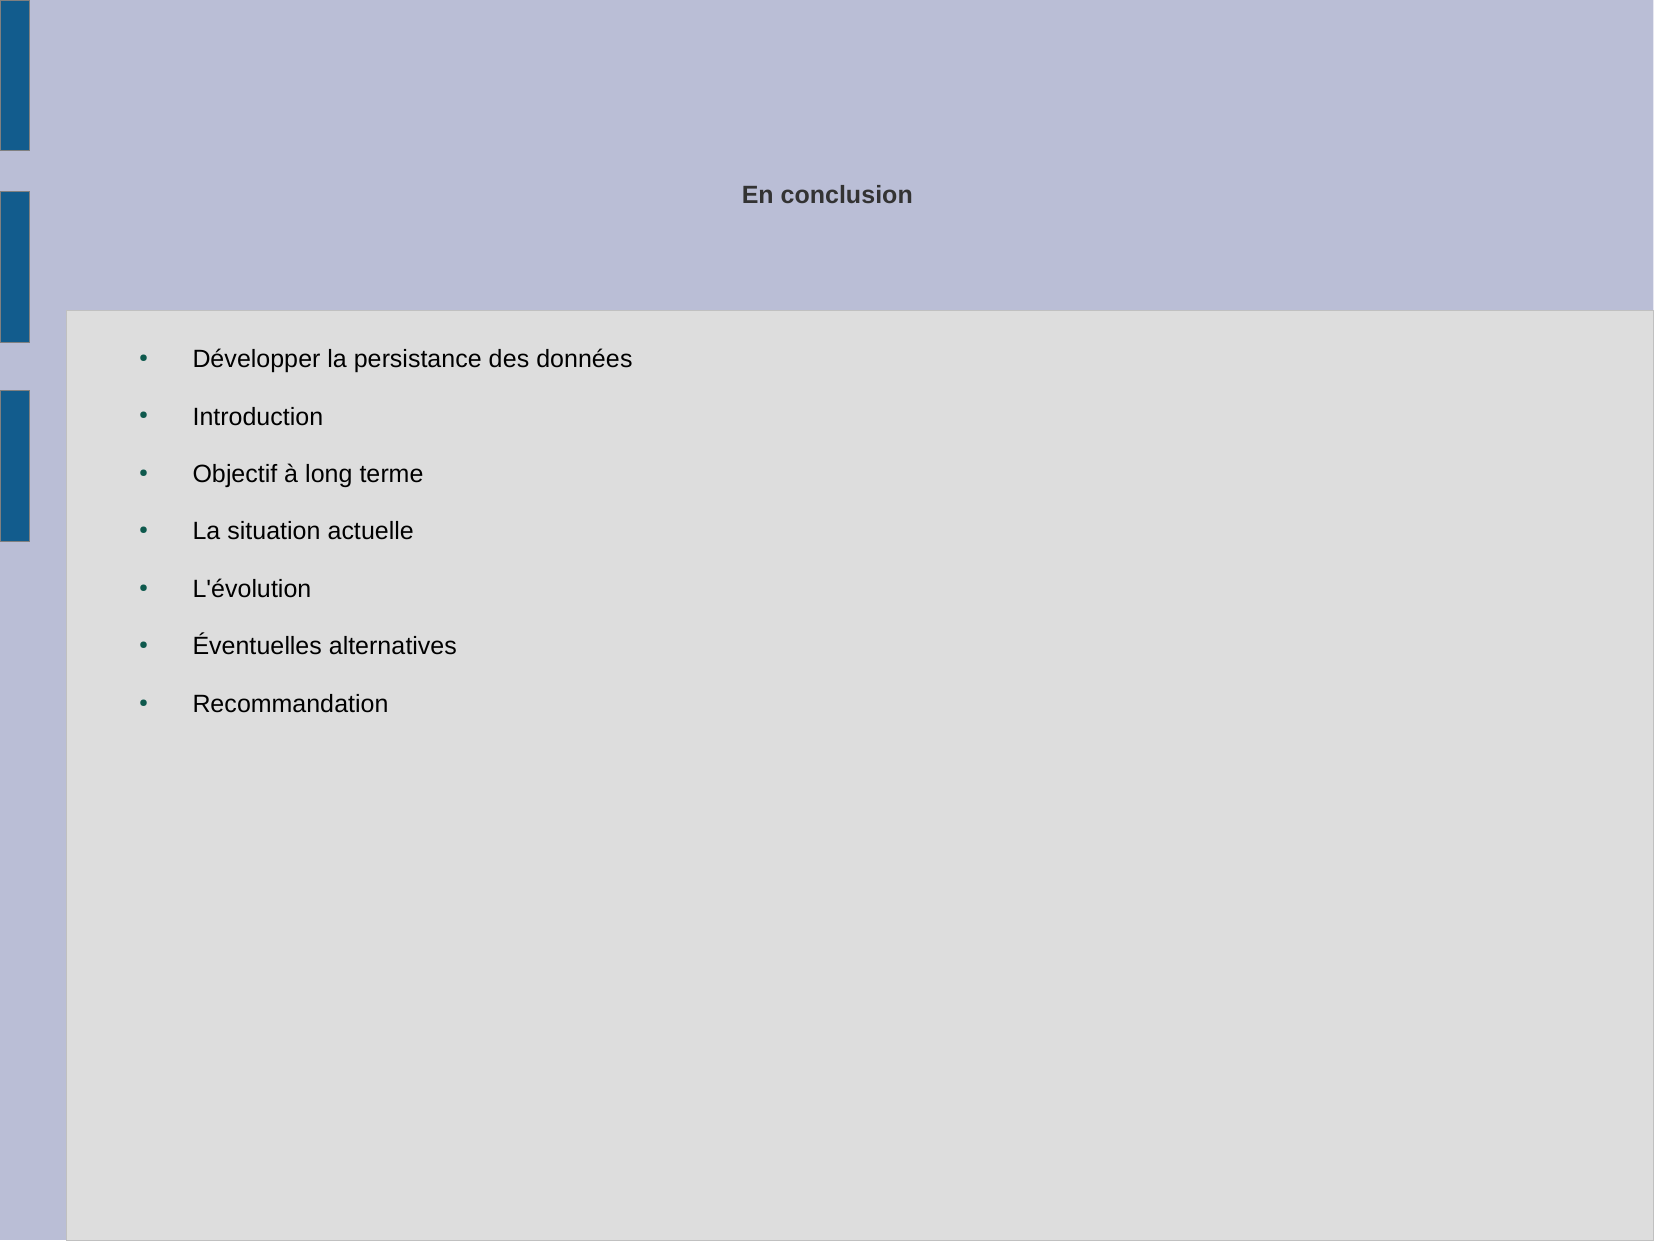

# En conclusion
Développer la persistance des données
Introduction
Objectif à long terme
La situation actuelle
L'évolution
Éventuelles alternatives
Recommandation